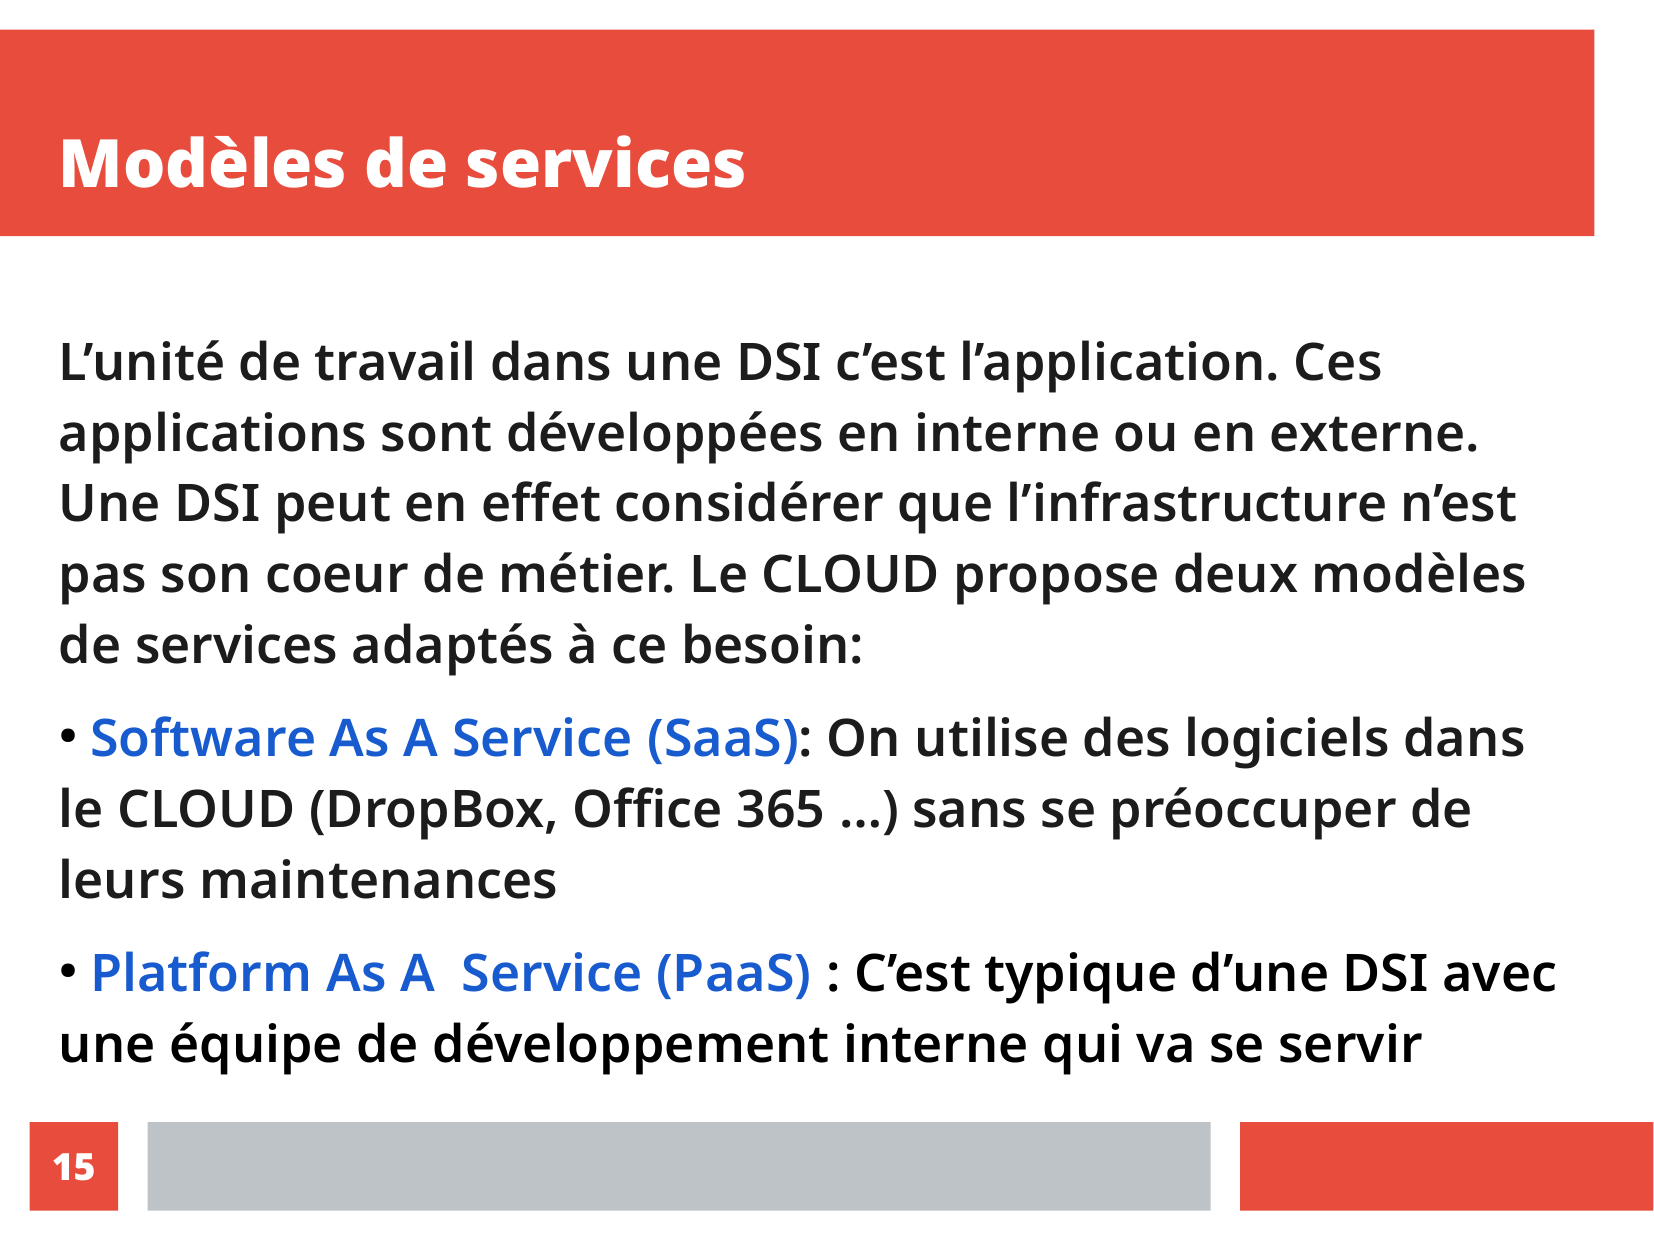

# Modèles de services
L’unité de travail dans une DSI c’est l’application. Ces applications sont développées en interne ou en externe. Une DSI peut en effet considérer que l’infrastructure n’est pas son coeur de métier. Le CLOUD propose deux modèles de services adaptés à ce besoin:
 Software As A Service (SaaS): On utilise des logiciels dans le CLOUD (DropBox, Office 365 …) sans se préoccuper de leurs maintenances
 Platform As A Service (PaaS) : C’est typique d’une DSI avec une équipe de développement interne qui va se servir
15